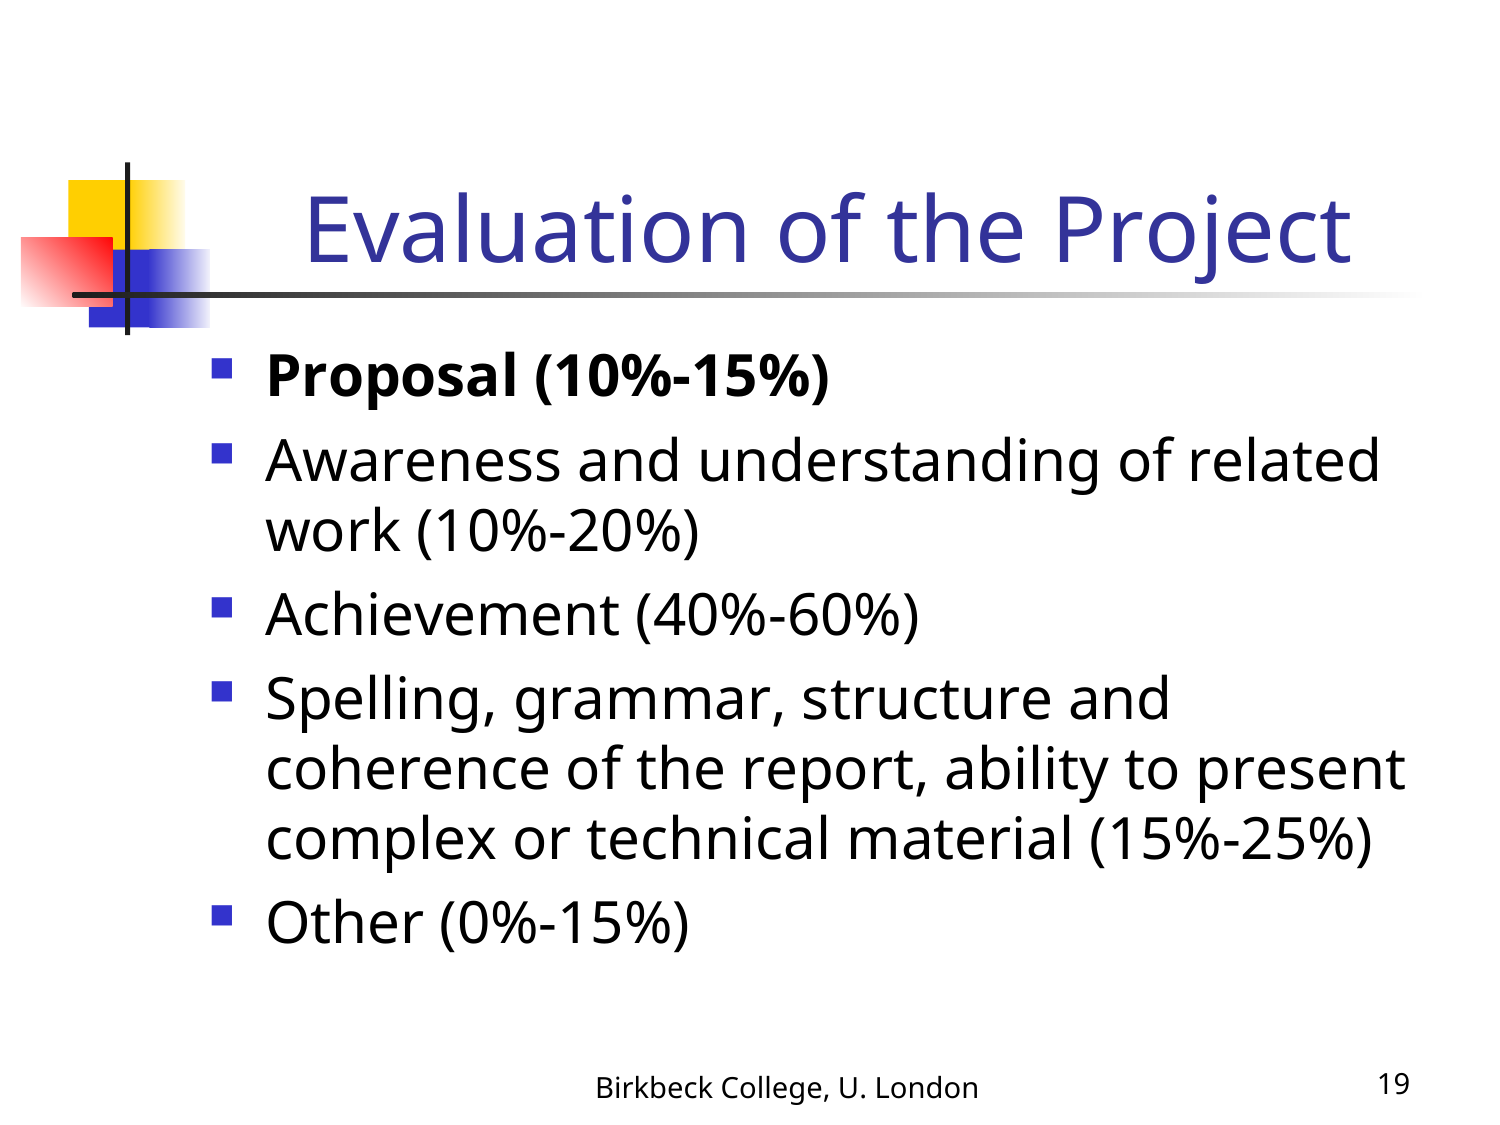

# Evaluation of the Project
Proposal (10%-15%)
Awareness and understanding of related work (10%-20%)
Achievement (40%-60%)
Spelling, grammar, structure and coherence of the report, ability to present complex or technical material (15%-25%)
Other (0%-15%)
Birkbeck College, U. London